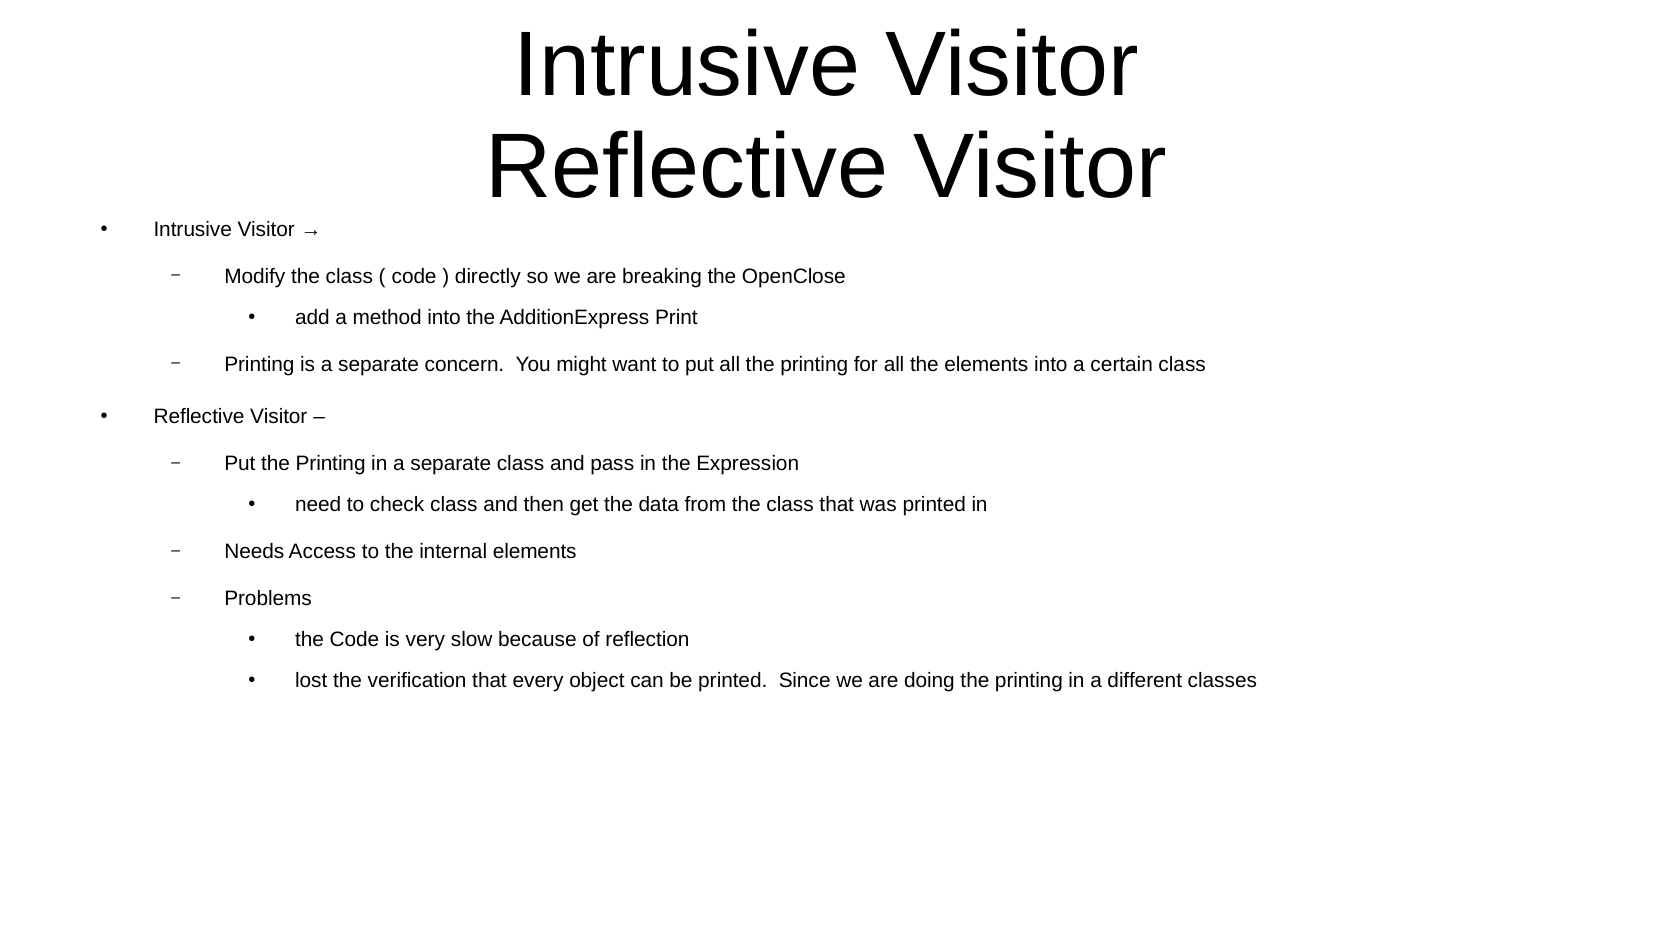

# Intrusive Visitor Reflective Visitor
Intrusive Visitor →
Modify the class ( code ) directly so we are breaking the OpenClose
add a method into the AdditionExpress Print
Printing is a separate concern. You might want to put all the printing for all the elements into a certain class
Reflective Visitor –
Put the Printing in a separate class and pass in the Expression
need to check class and then get the data from the class that was printed in
Needs Access to the internal elements
Problems
the Code is very slow because of reflection
lost the verification that every object can be printed. Since we are doing the printing in a different classes